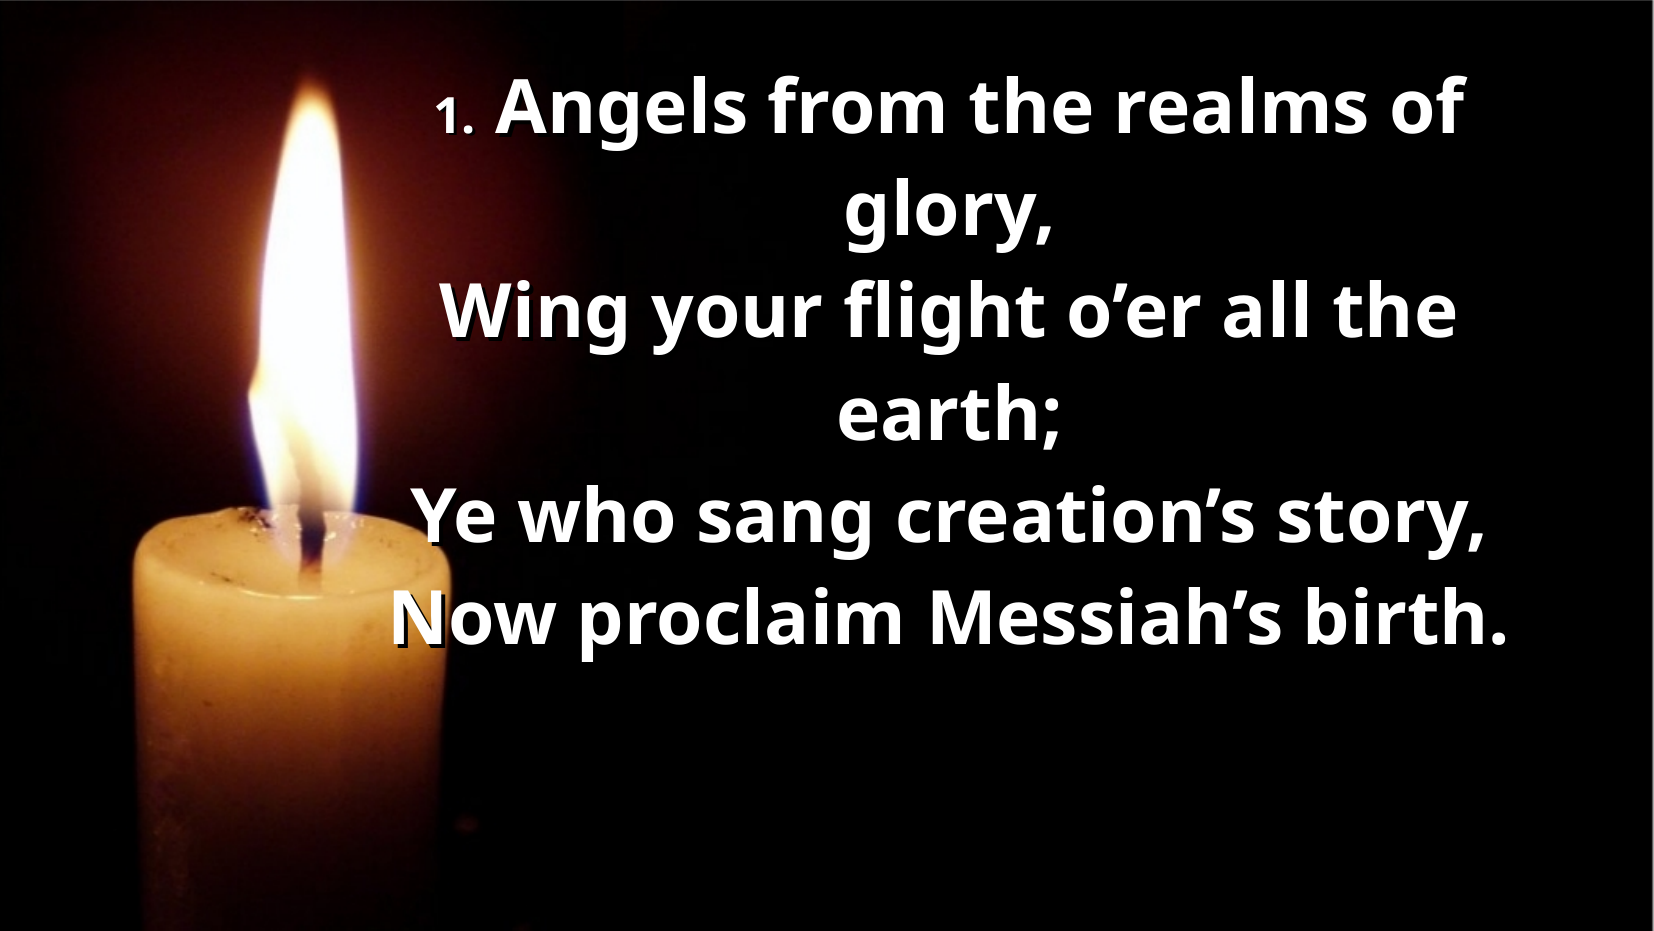

1. Angels from the realms of glory,
Wing your flight o’er all the earth;
Ye who sang creation’s story,
Now proclaim Messiah’s birth.